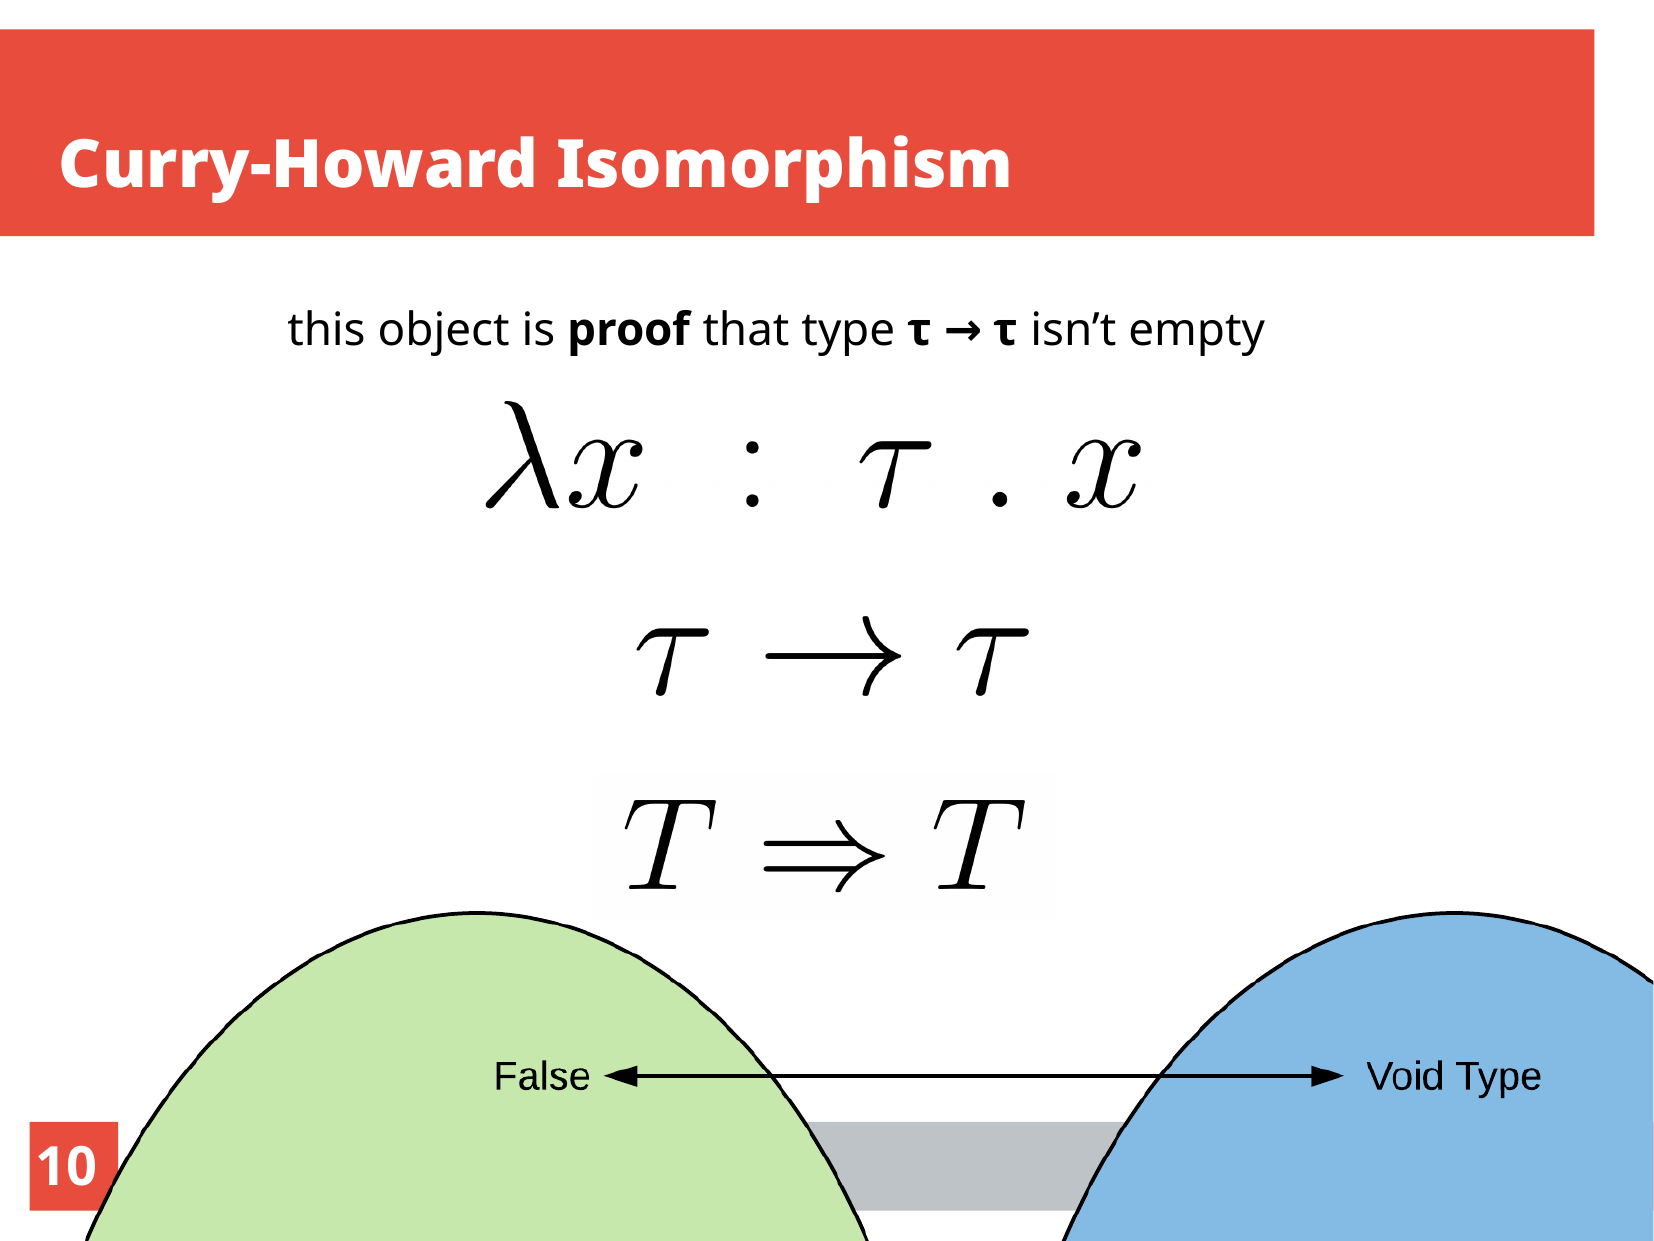

# Curry-Howard Isomorphism
this object is proof that type τ → τ isn’t empty
10
42